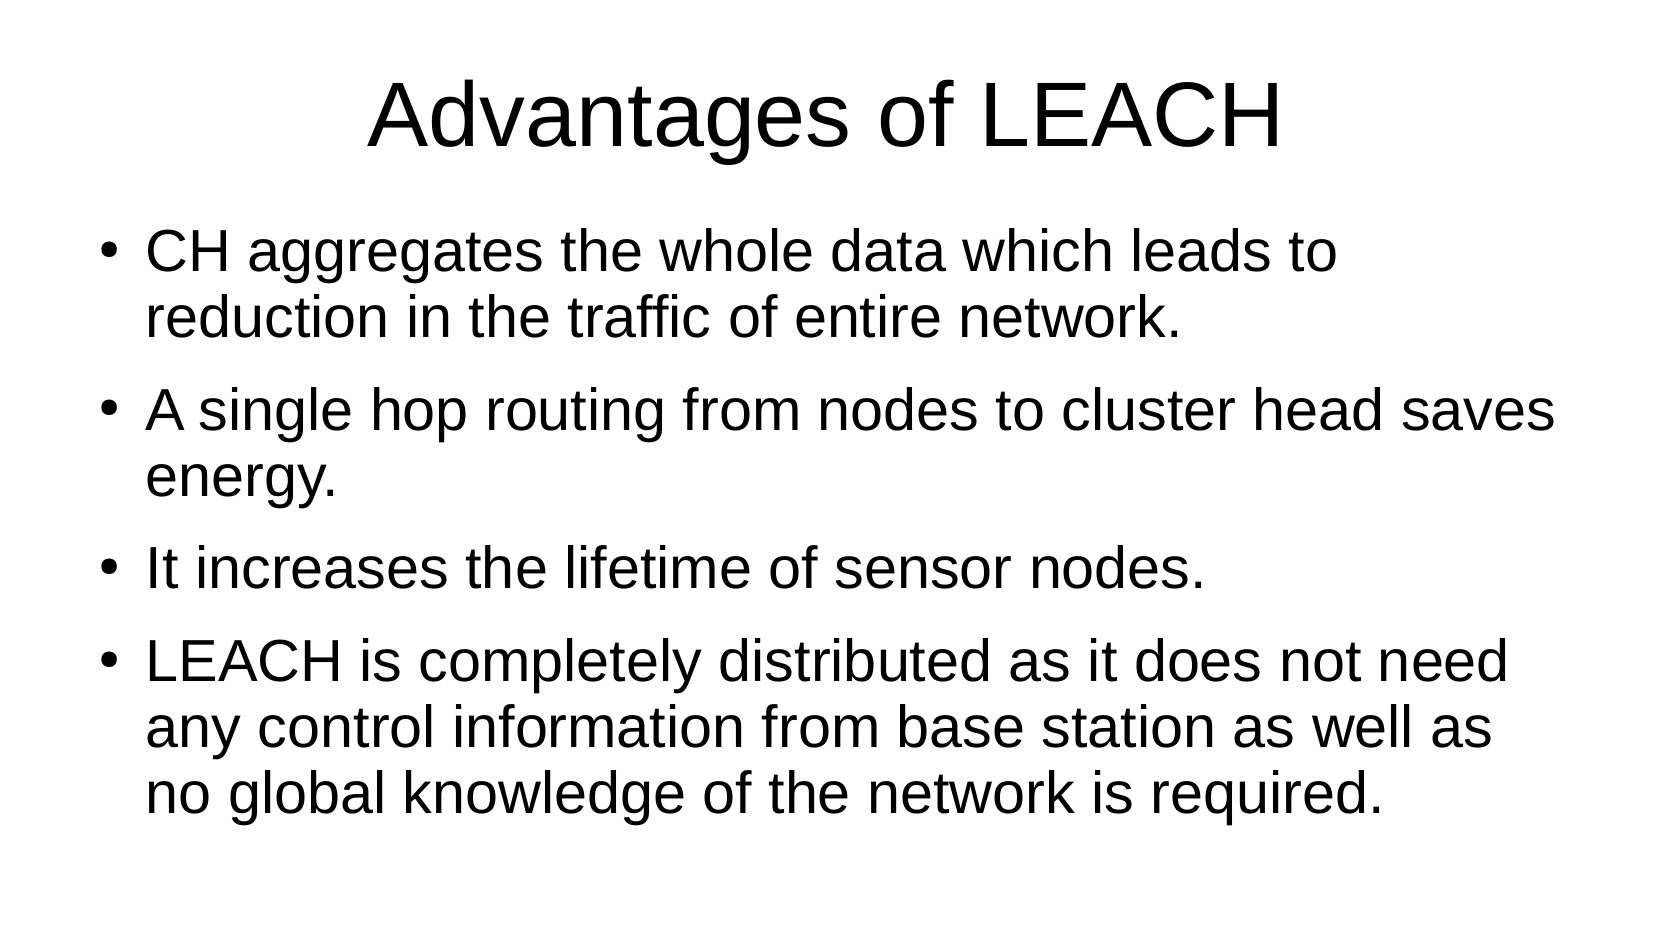

# Advantages of LEACH
CH aggregates the whole data which leads to reduction in the traffic of entire network.
A single hop routing from nodes to cluster head saves energy.
It increases the lifetime of sensor nodes.
LEACH is completely distributed as it does not need any control information from base station as well as no global knowledge of the network is required.